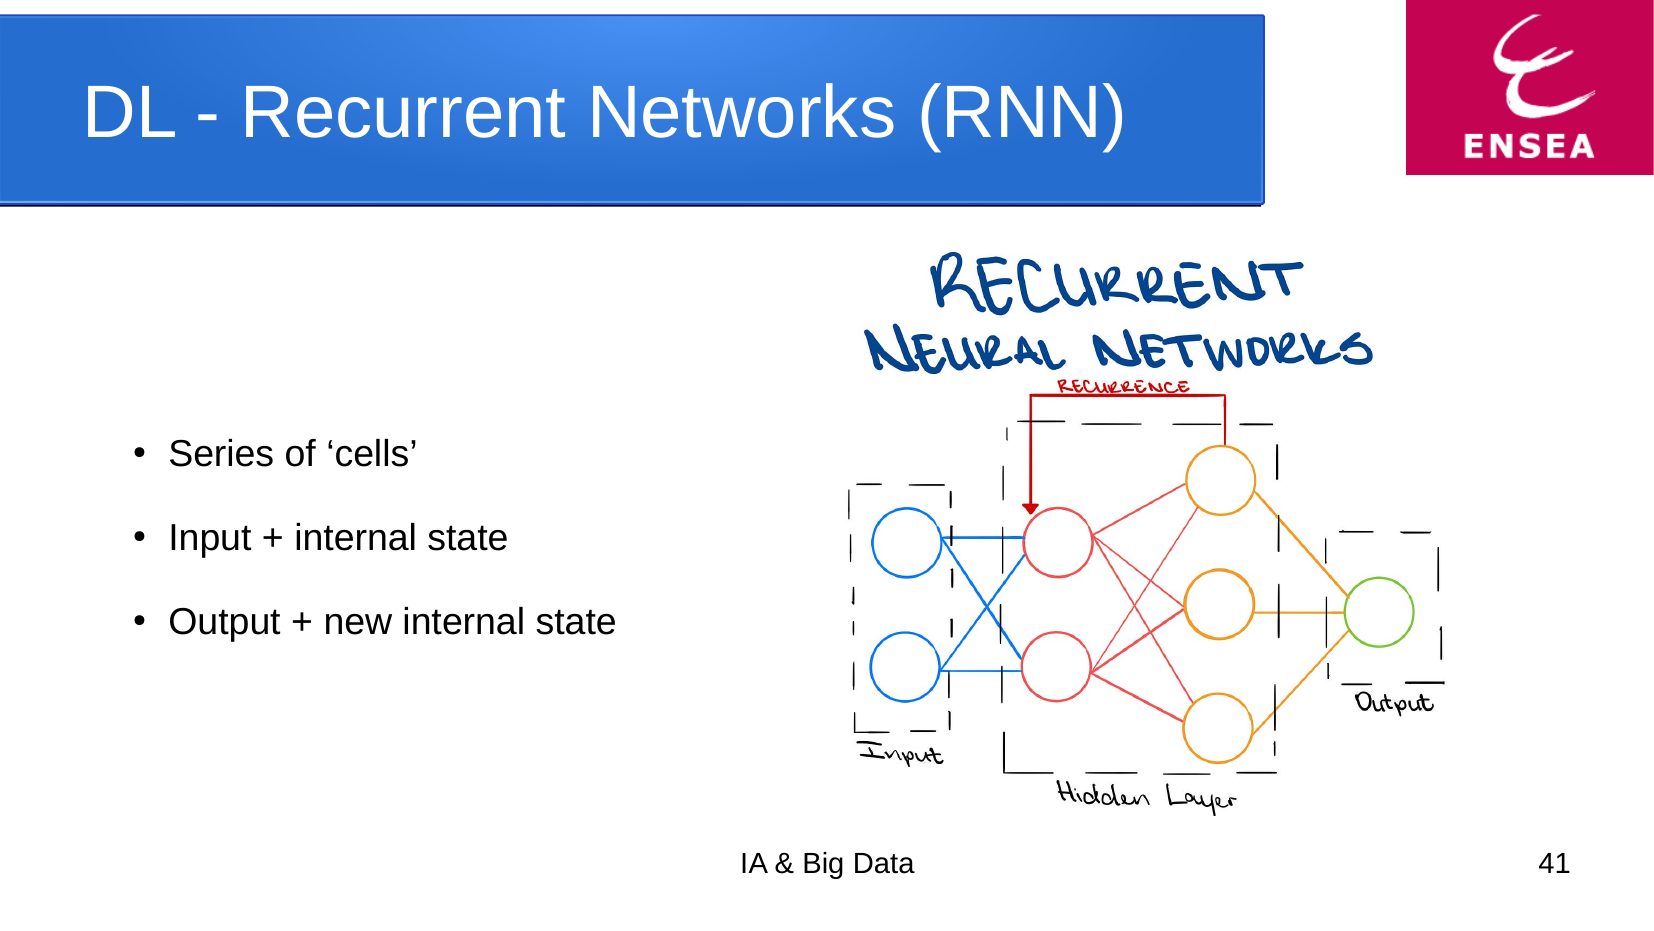

# DL - Recurrent Networks (RNN)
Series of ‘cells’
Input + internal state
Output + new internal state
IA & Big Data
41